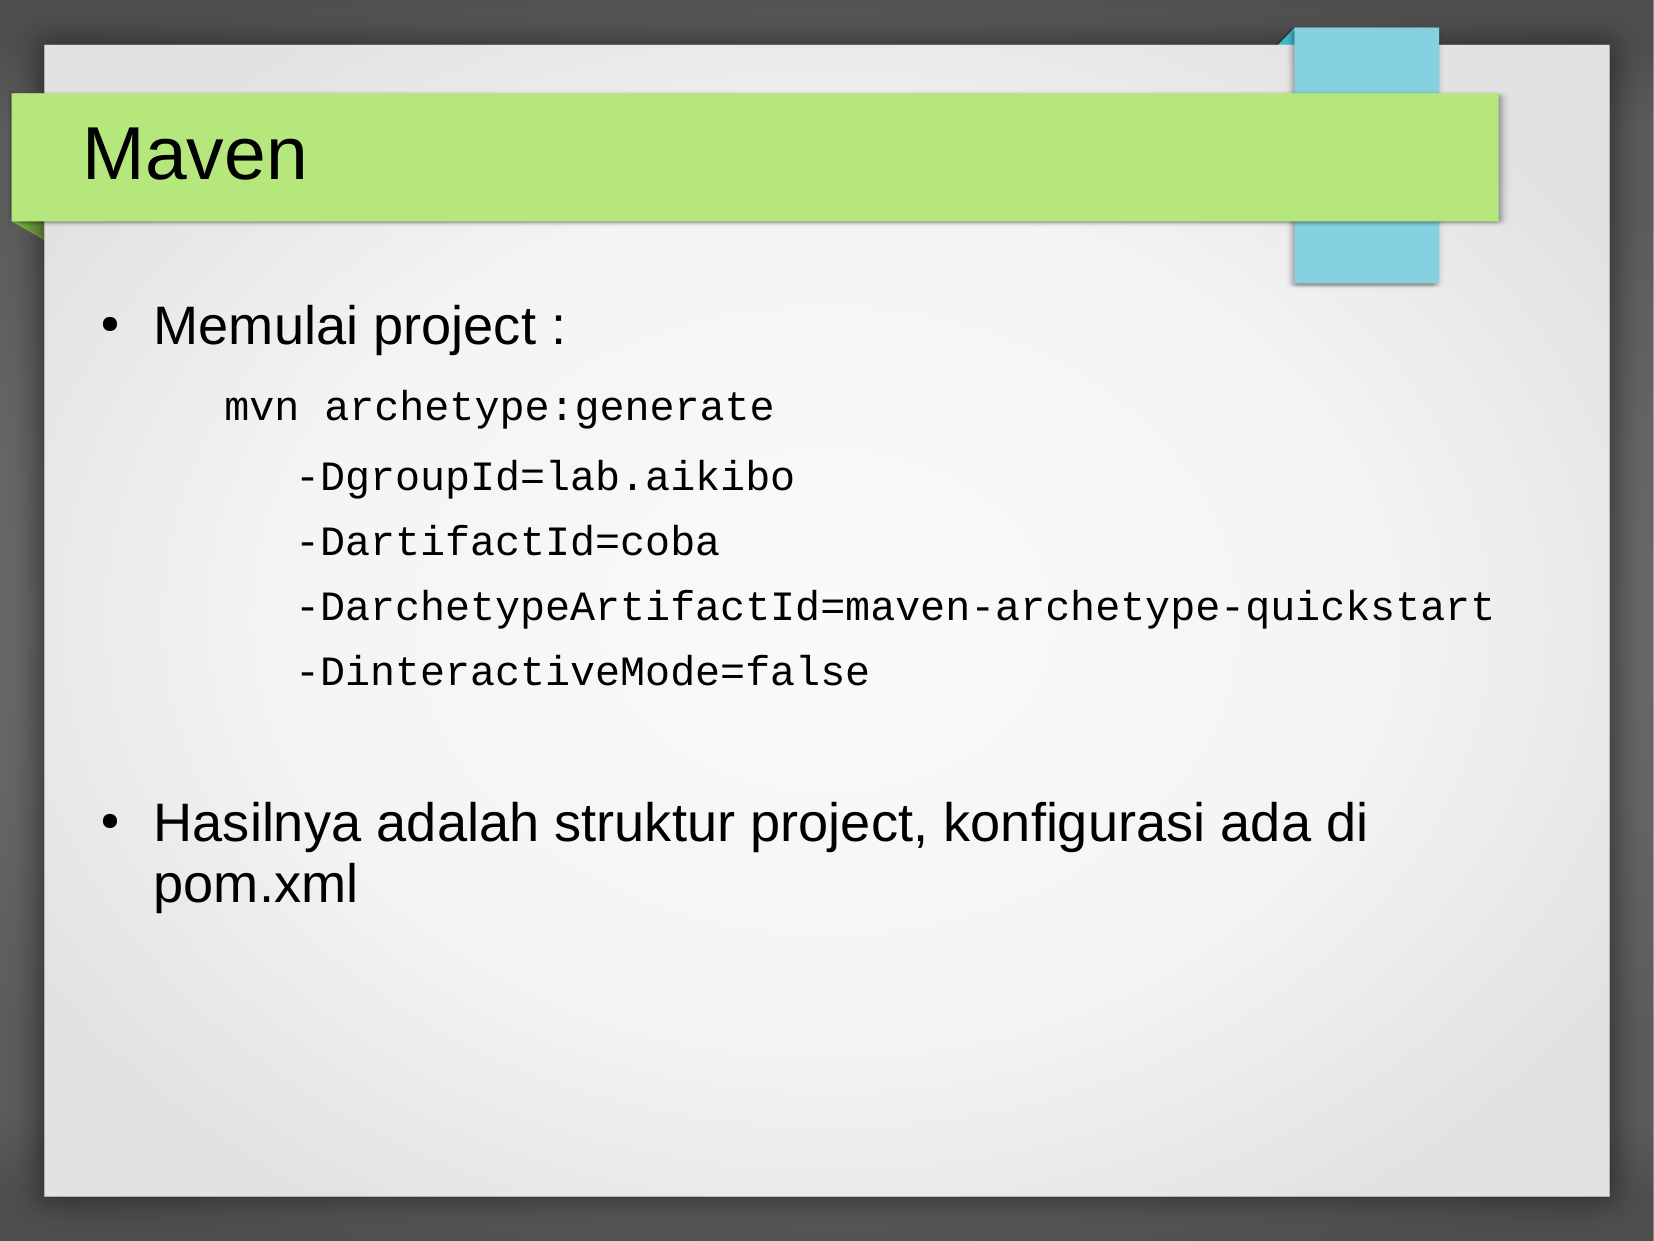

# Maven
Memulai project :
mvn archetype:generate
-DgroupId=lab.aikibo
-DartifactId=coba
-DarchetypeArtifactId=maven-archetype-quickstart
-DinteractiveMode=false
Hasilnya adalah struktur project, konfigurasi ada di pom.xml